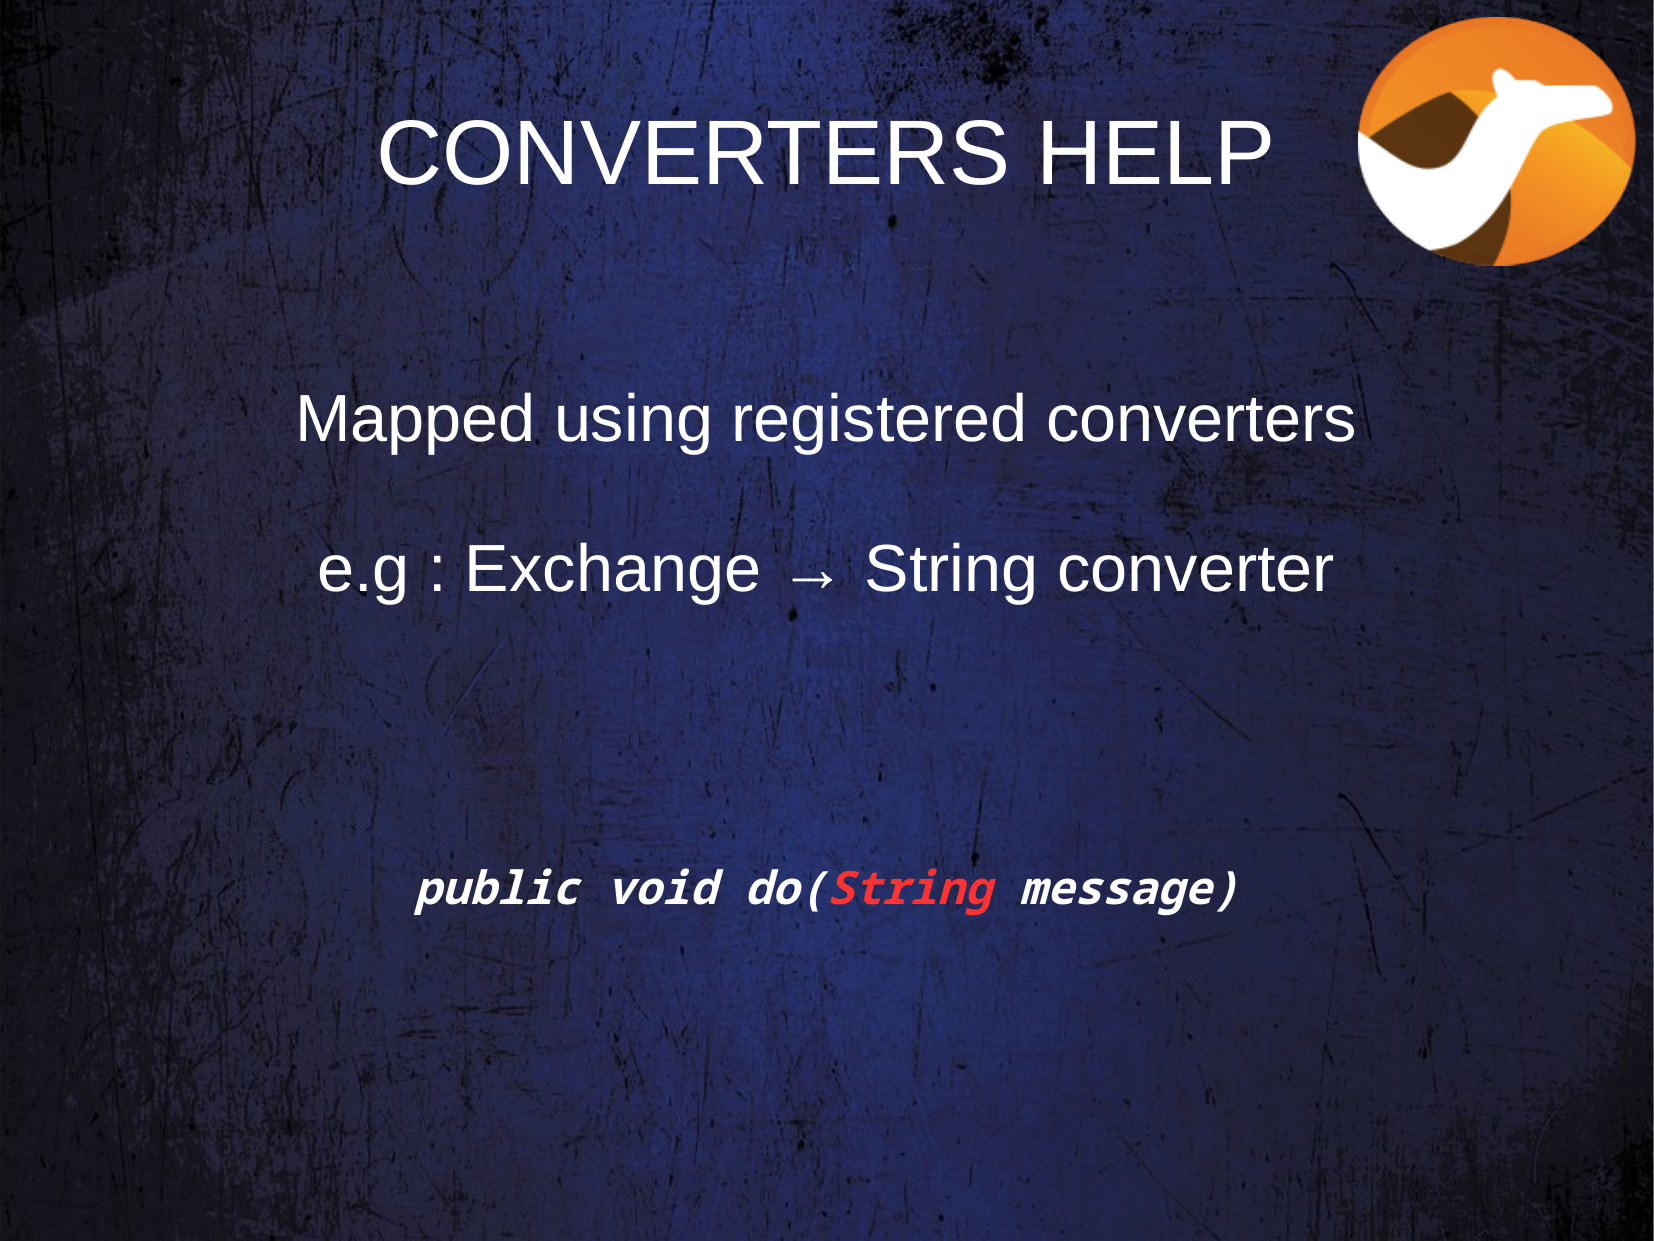

# CONVERTERS HELP
Mapped using registered converters
e.g : Exchange → String converter
public void do(String message)